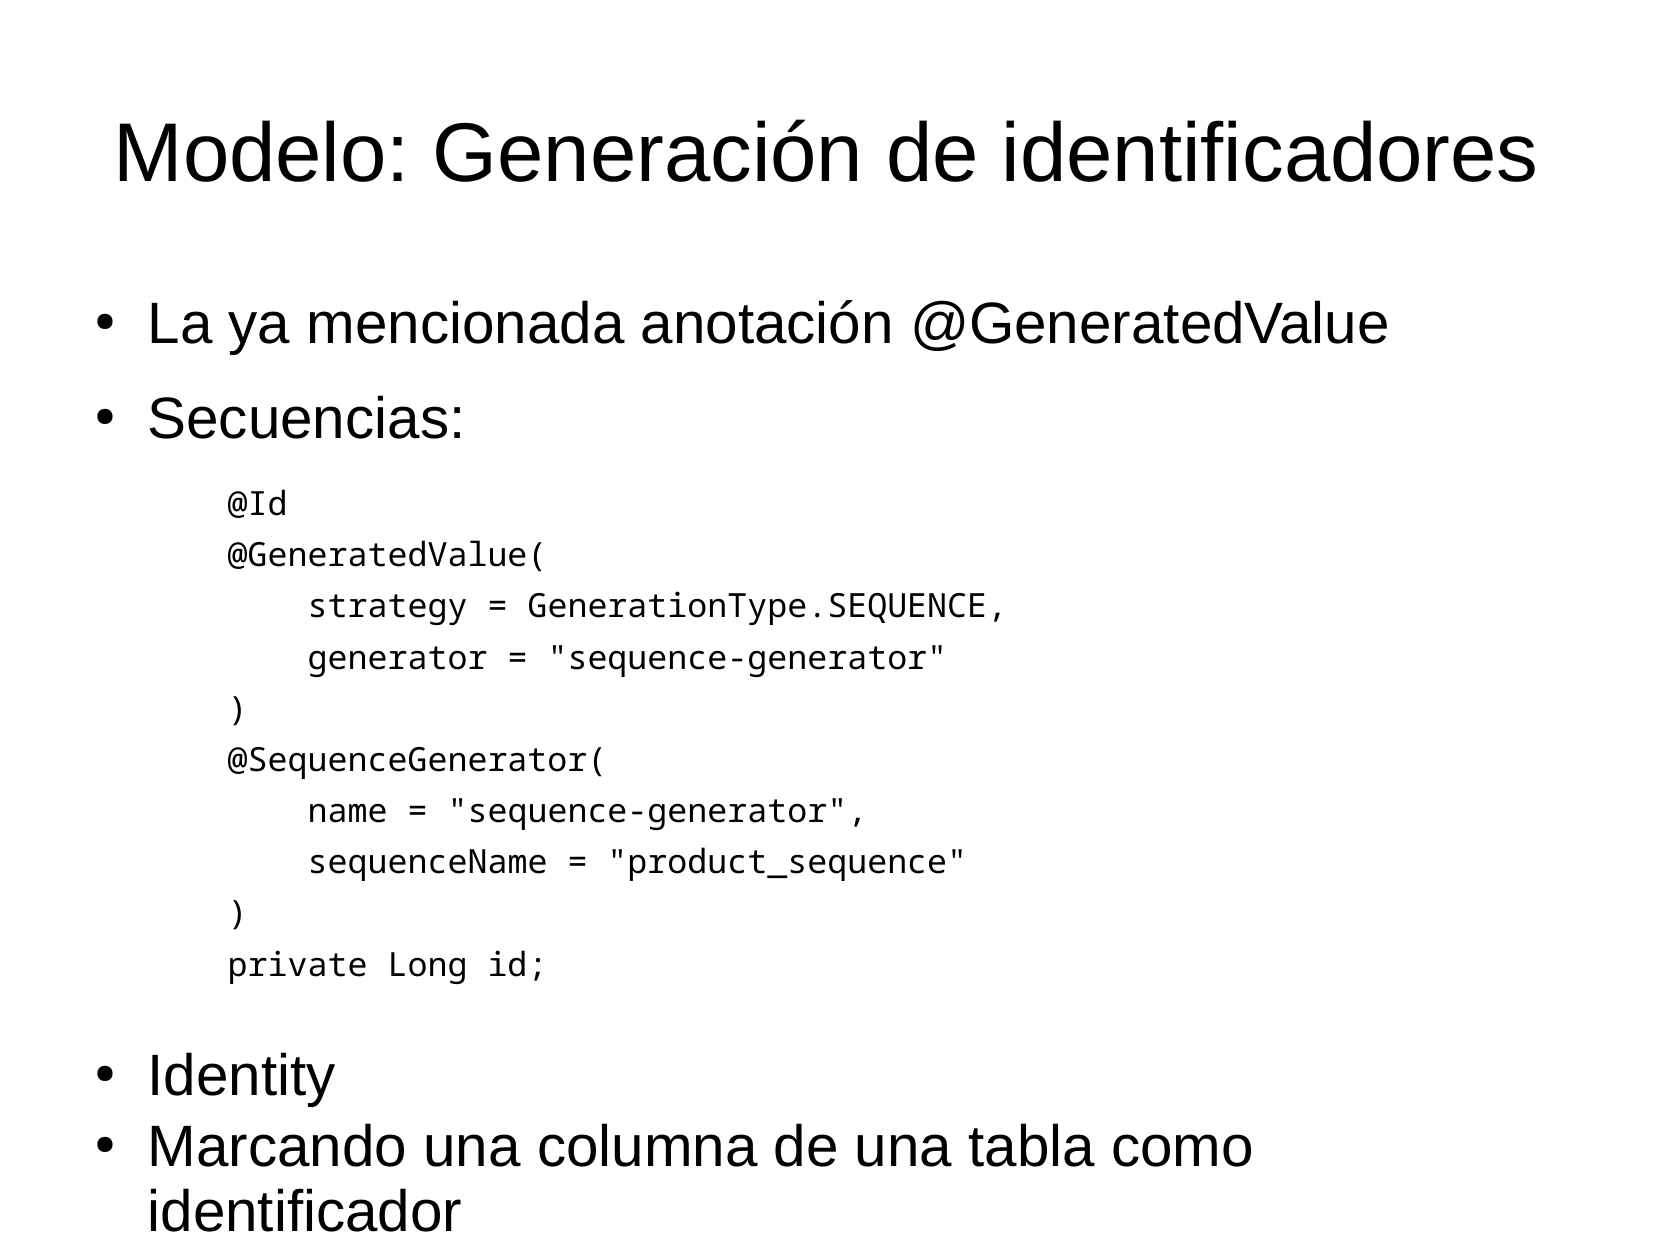

# Modelo: Generación de identificadores
La ya mencionada anotación @GeneratedValue
Secuencias:
 @Id
 @GeneratedValue(
 strategy = GenerationType.SEQUENCE,
 generator = "sequence-generator"
 )
 @SequenceGenerator(
 name = "sequence-generator",
 sequenceName = "product_sequence"
 )
 private Long id;
Identity
Marcando una columna de una tabla como identificador